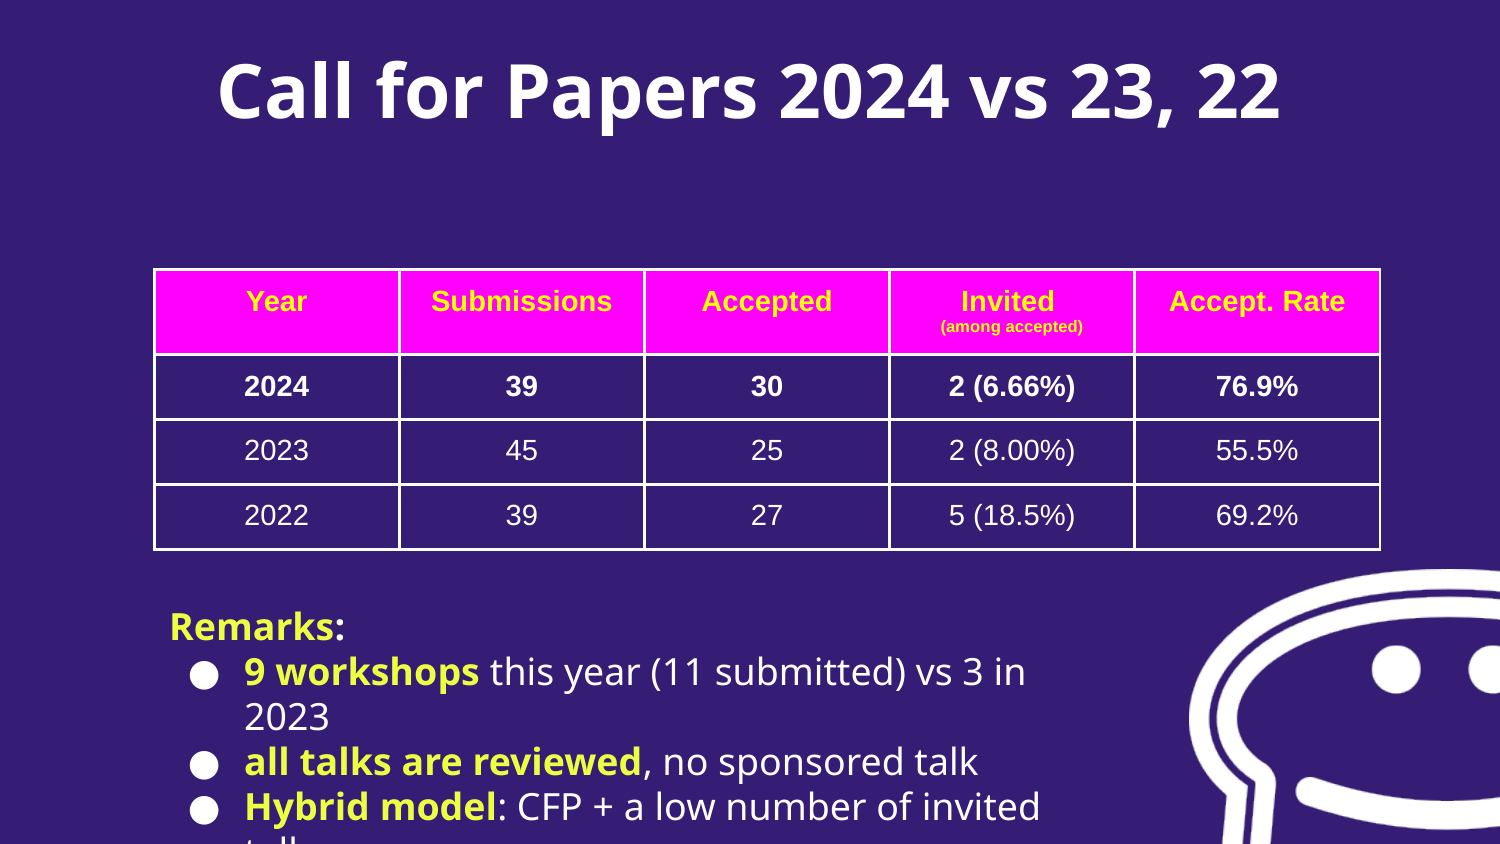

Call for Papers 2024 vs 23, 22
| Year | Submissions | Accepted | Invited (among accepted) | Accept. Rate |
| --- | --- | --- | --- | --- |
| 2024 | 39 | 30 | 2 (6.66%) | 76.9% |
| 2023 | 45 | 25 | 2 (8.00%) | 55.5% |
| 2022 | 39 | 27 | 5 (18.5%) | 69.2% |
Remarks:
9 workshops this year (11 submitted) vs 3 in 2023
all talks are reviewed, no sponsored talk
Hybrid model: CFP + a low number of invited talks